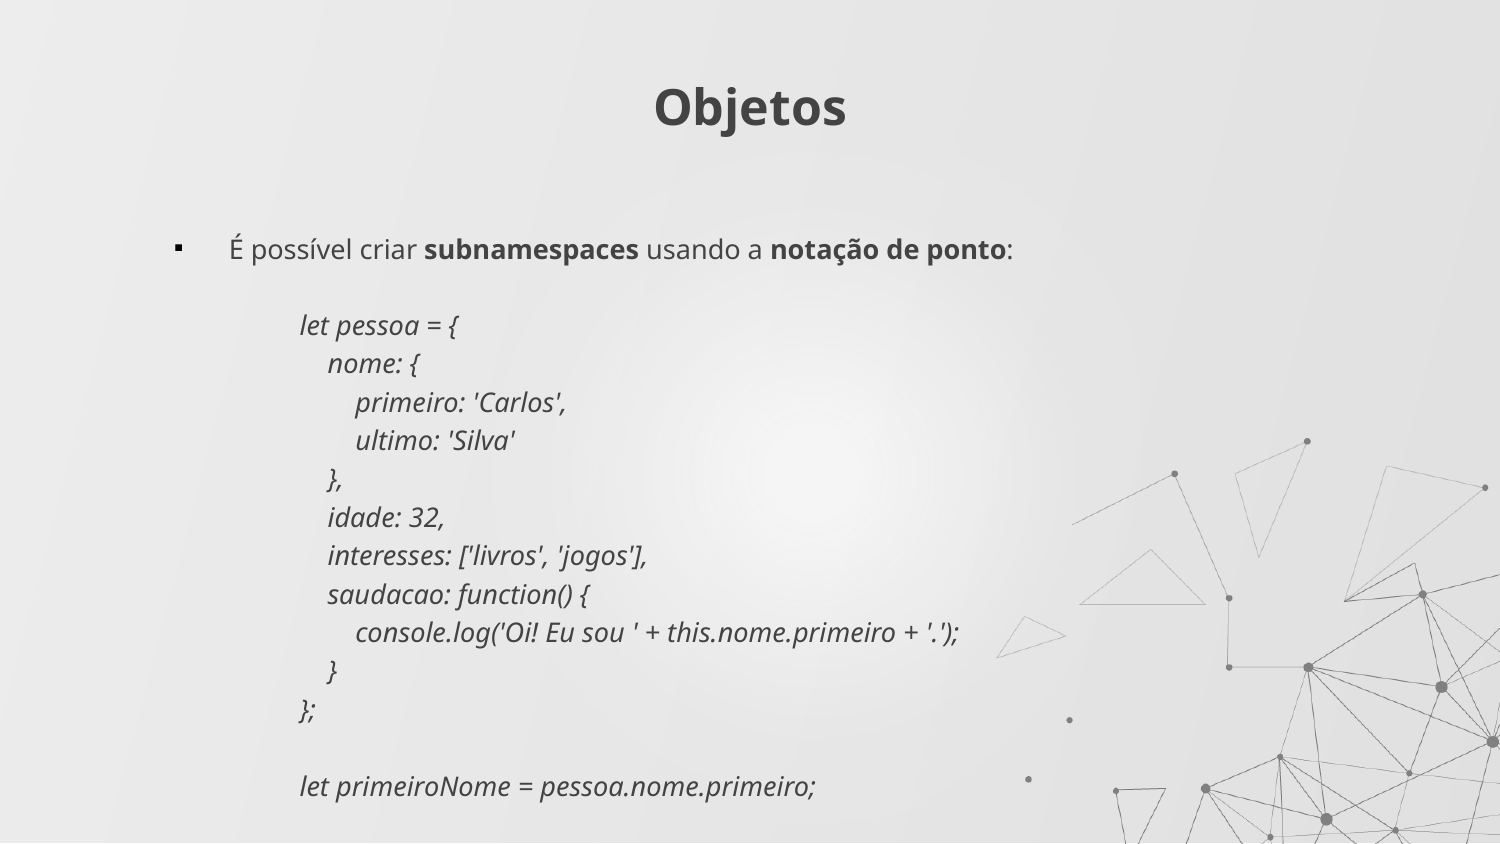

Objetos
# É possível criar subnamespaces usando a notação de ponto:
let pessoa = {
 nome: {
 primeiro: 'Carlos',
 ultimo: 'Silva'
 },
 idade: 32,
 interesses: ['livros', 'jogos'],
 saudacao: function() {
 console.log('Oi! Eu sou ' + this.nome.primeiro + '.');
 }
};
let primeiroNome = pessoa.nome.primeiro;